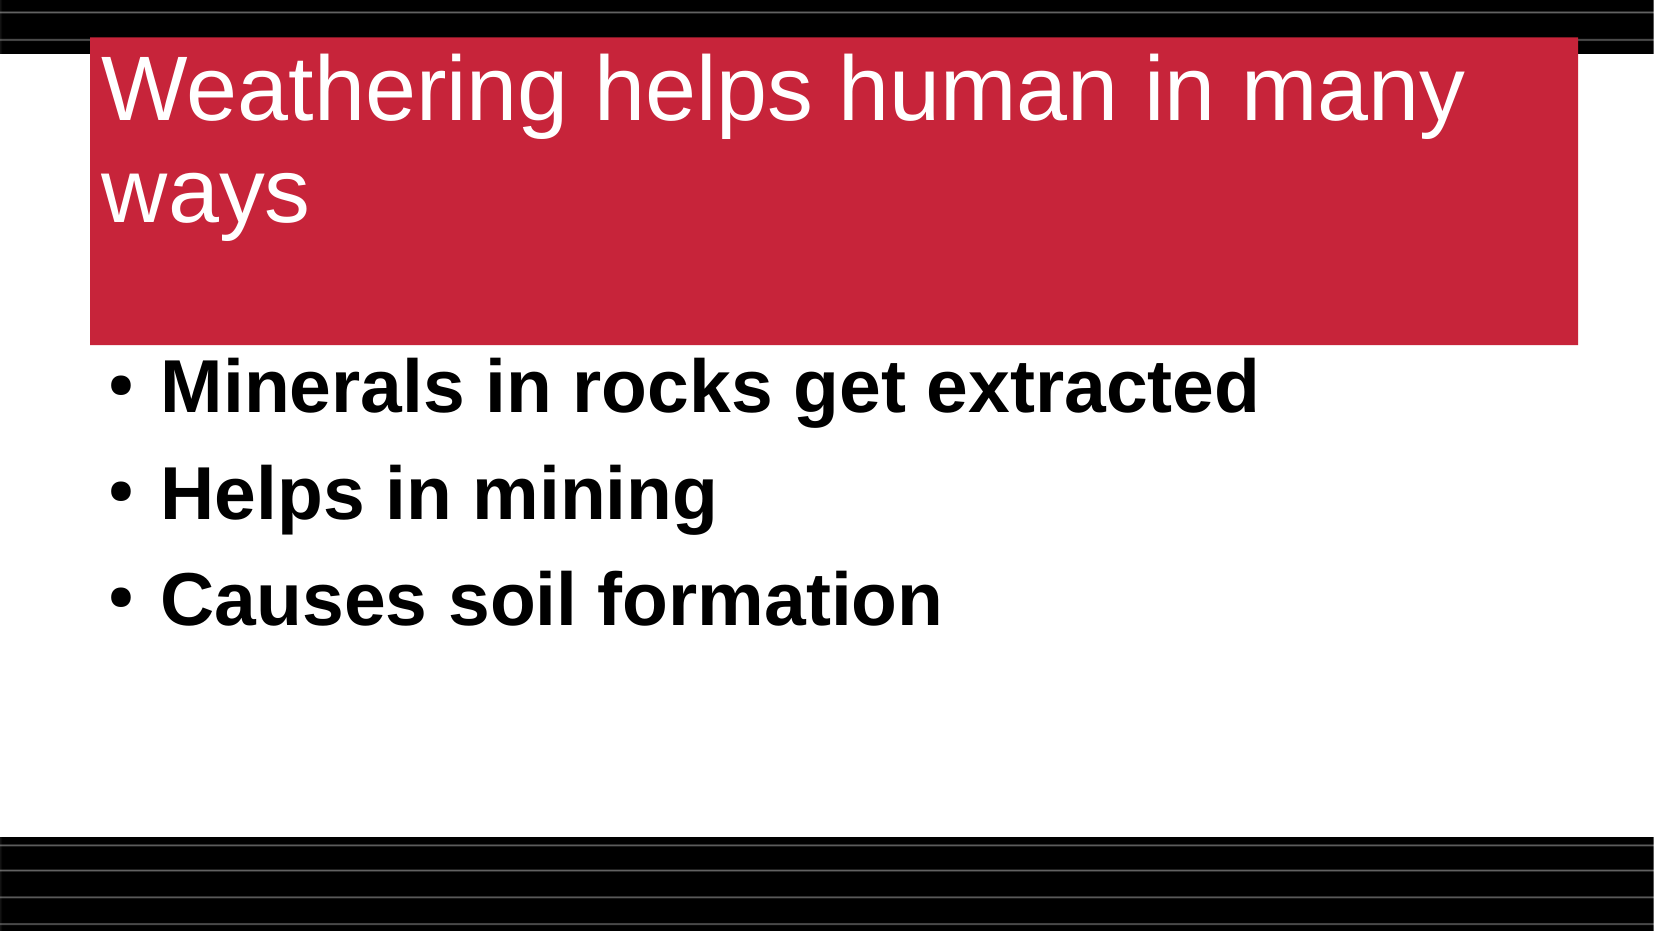

# Weathering helps human in many ways
Minerals in rocks get extracted
Helps in mining
Causes soil formation